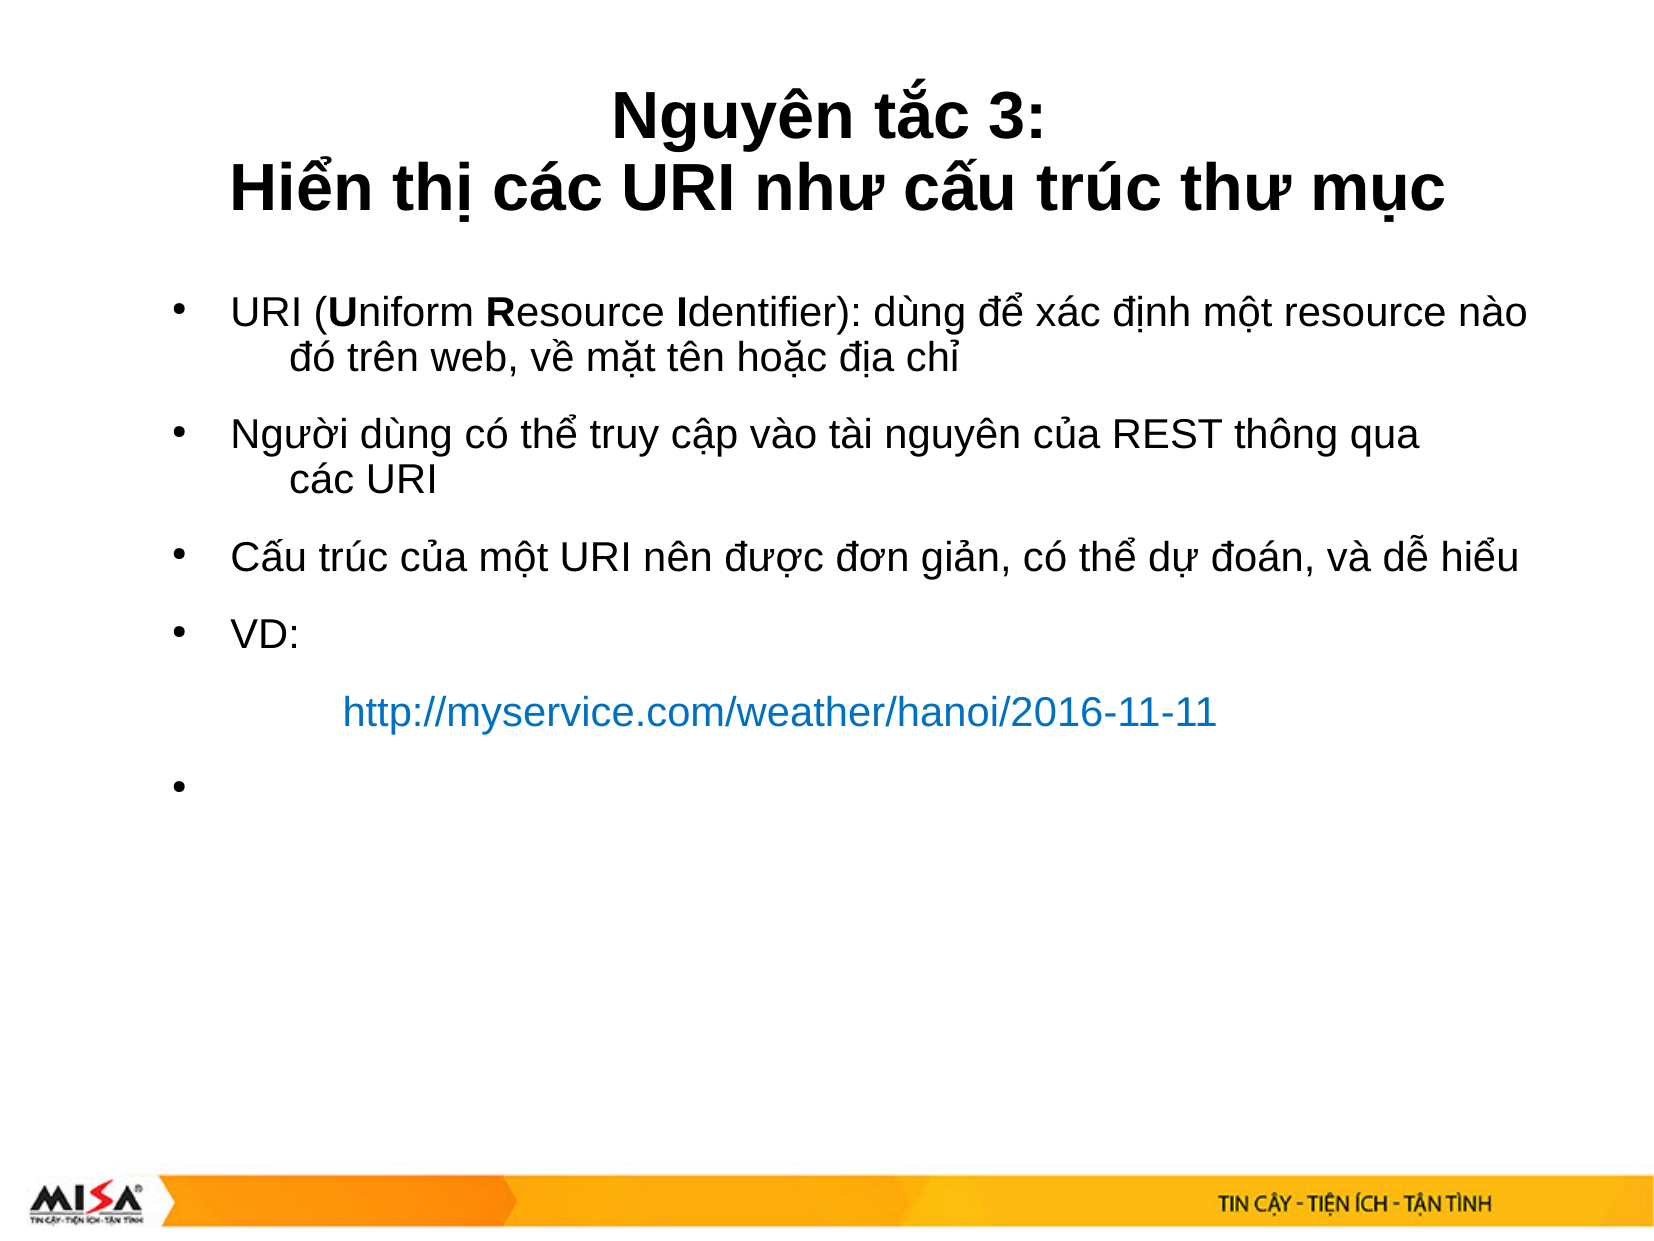

# Nguyên tắc 3: Hiển thị các URI như cấu trúc thư mục
URI (Uniform Resource Identifier): dùng để xác định một resource nào đó trên web, về mặt tên hoặc địa chỉ
Người dùng có thể truy cập vào tài nguyên của REST thông qua các URI
Cấu trúc của một URI nên được đơn giản, có thể dự đoán, và dễ hiểu
VD:
http://myservice.com/weather/hanoi/2016-11-11